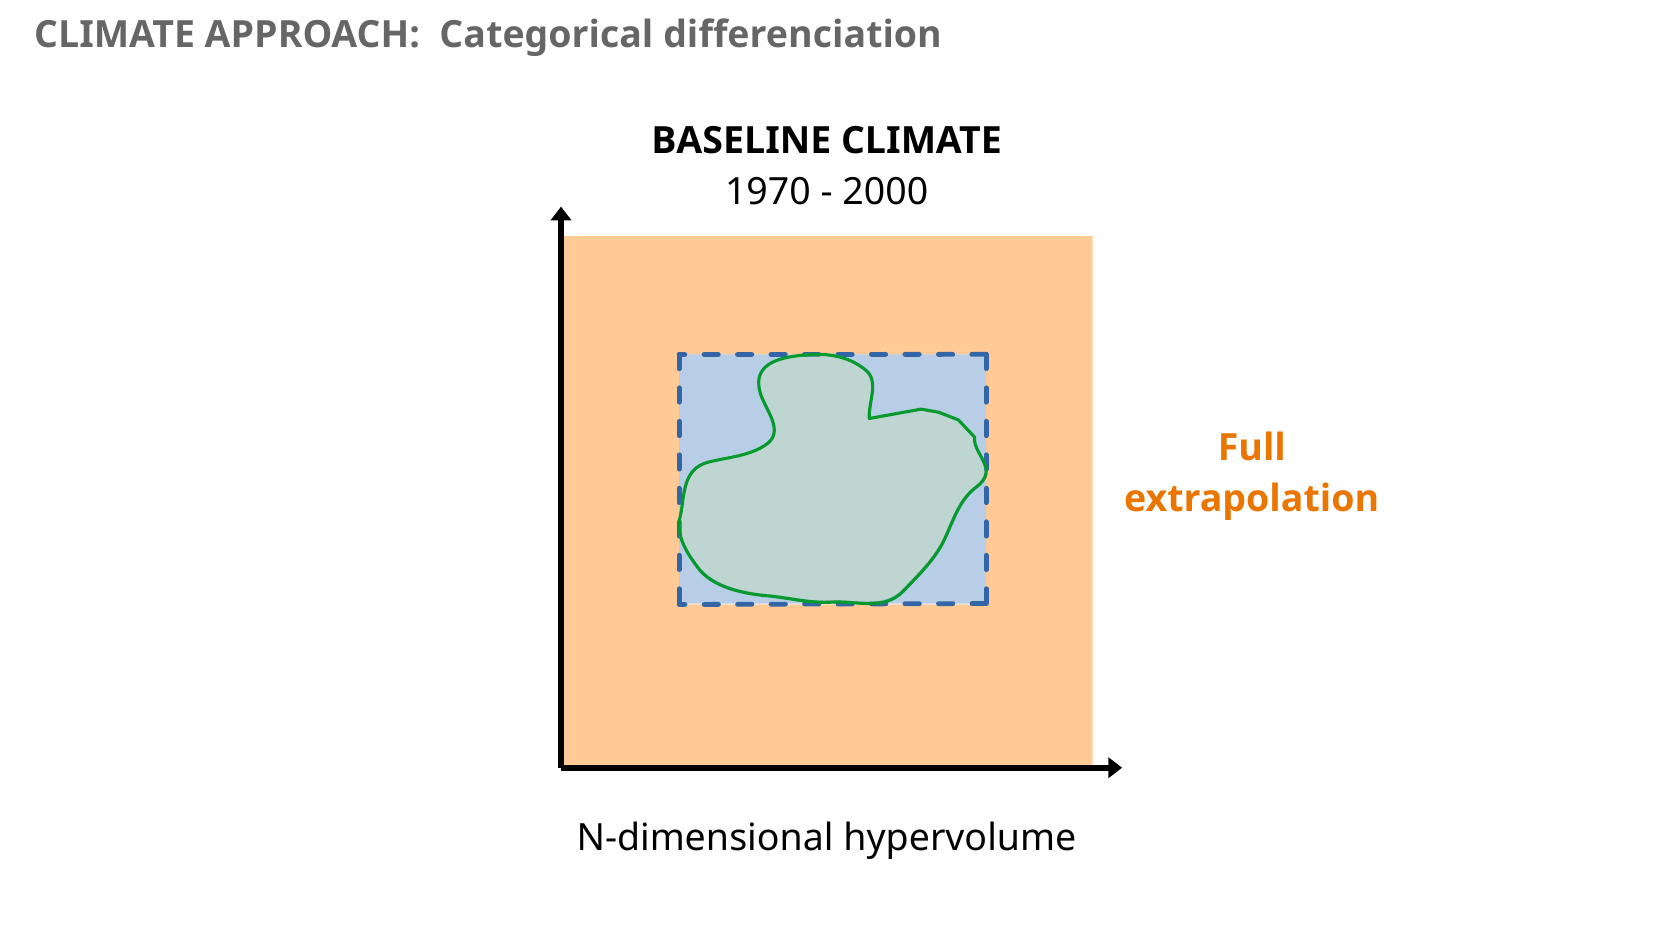

CLIMATE APPROACH: Categorical differenciation
BASELINE CLIMATE
1970 - 2000
Full extrapolation
N-dimensional hypervolume